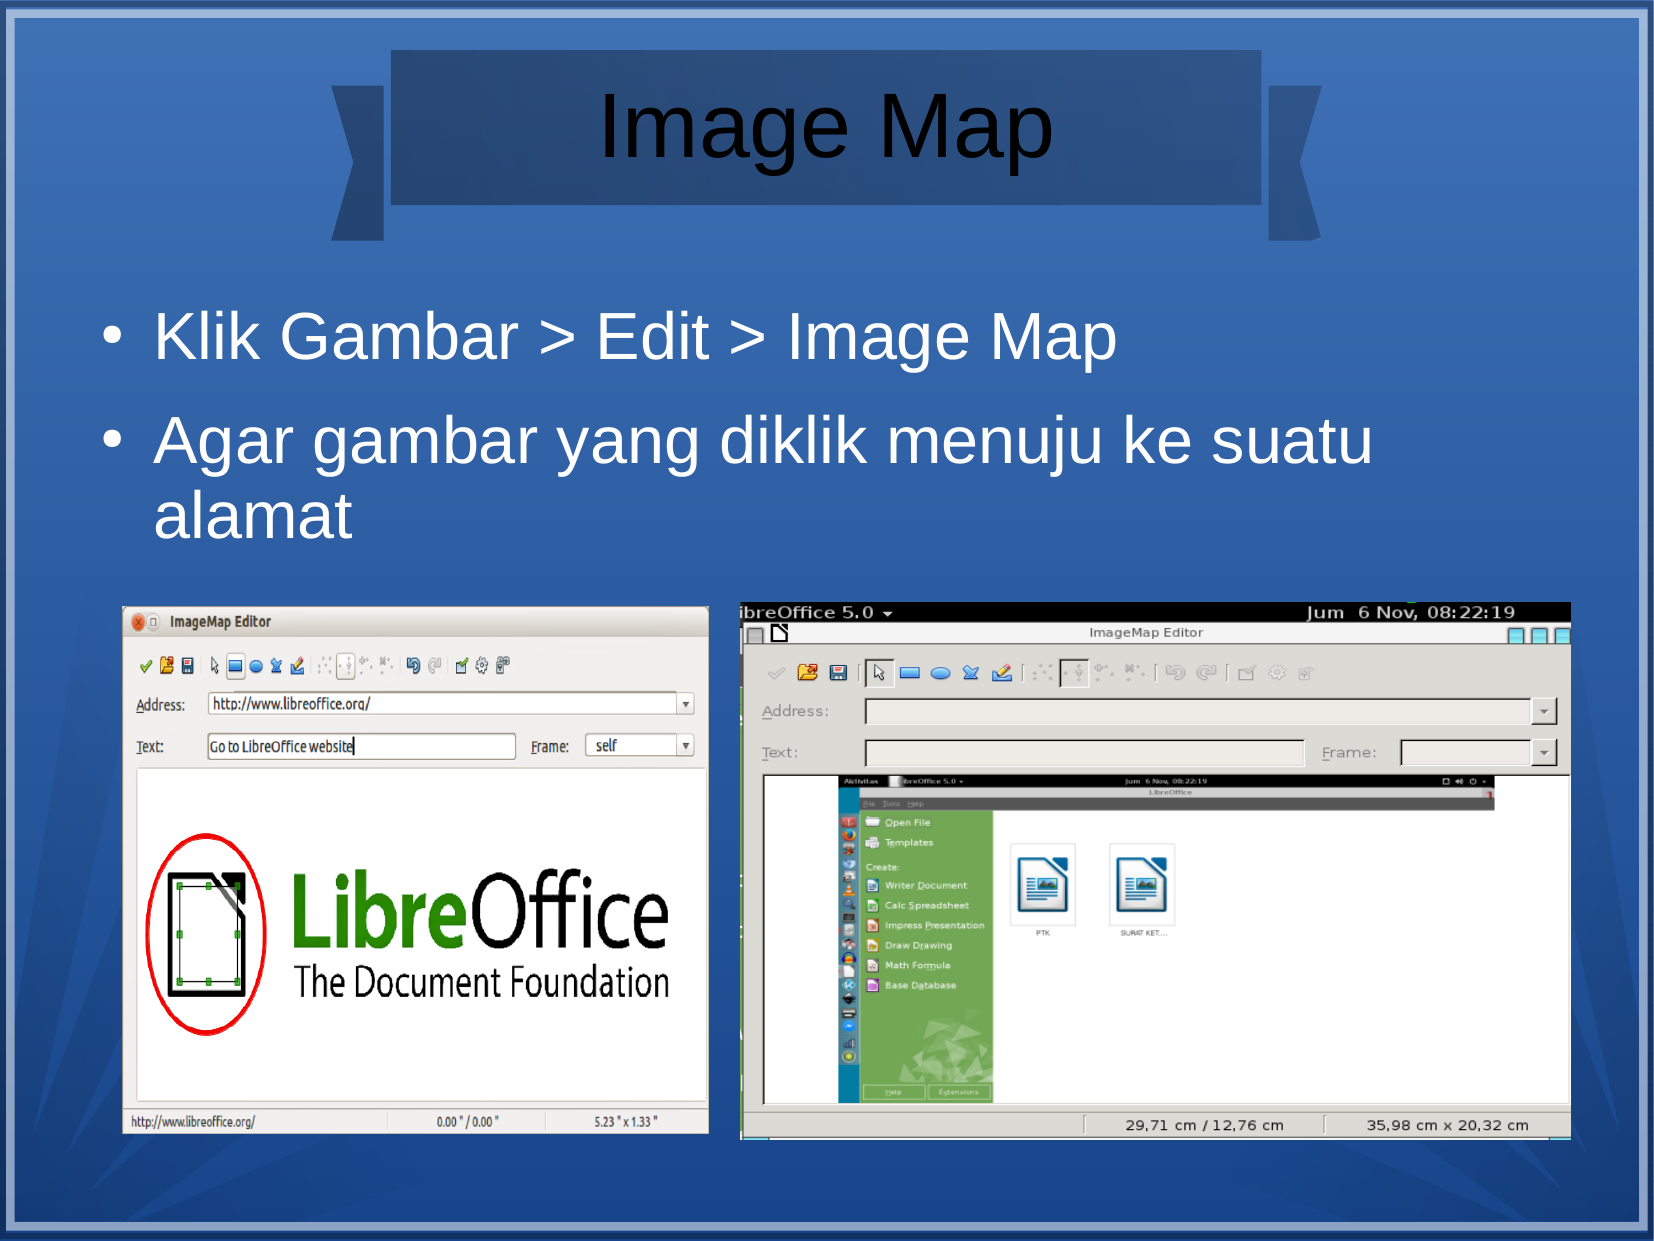

# Image Map
Klik Gambar > Edit > Image Map
Agar gambar yang diklik menuju ke suatu alamat